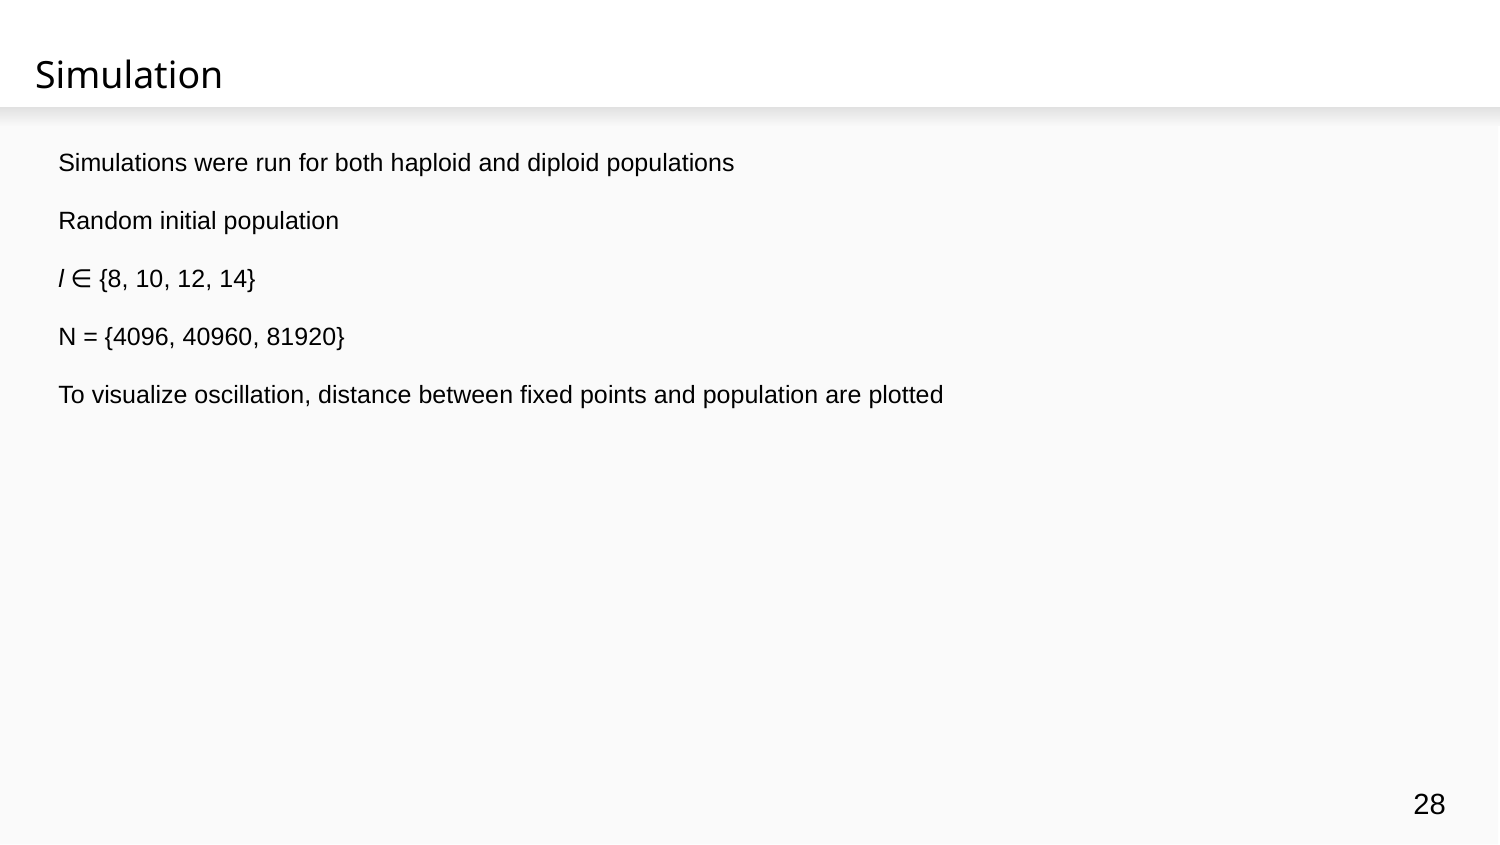

# Simulation
Simulations were run for both haploid and diploid populations
Random initial population
l ∈ {8, 10, 12, 14}
N = {4096, 40960, 81920}
To visualize oscillation, distance between fixed points and population are plotted
28